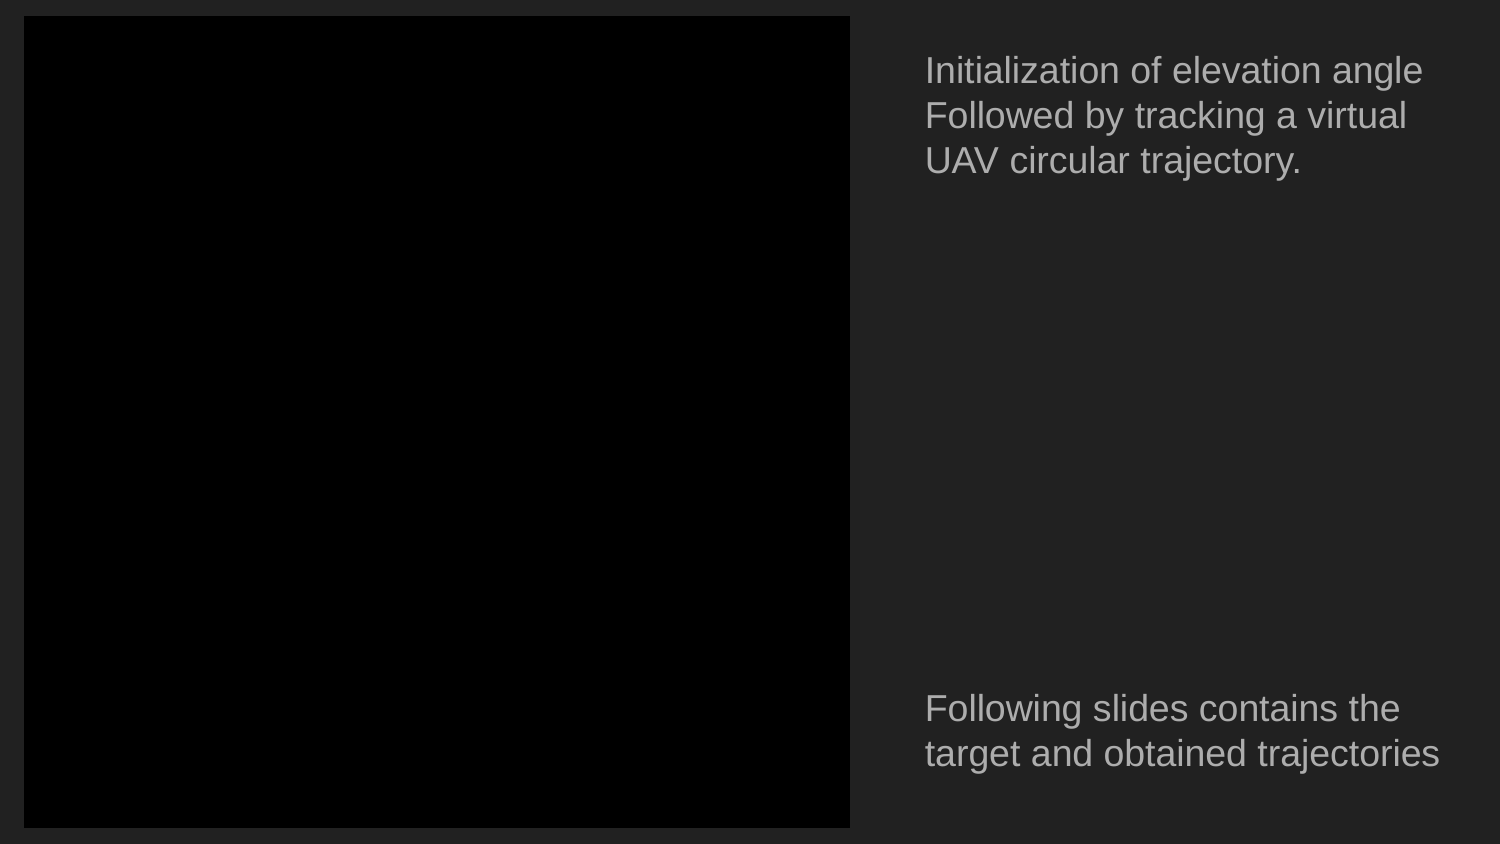

Initialization of elevation angle
Followed by tracking a virtual UAV circular trajectory.
Following slides contains the target and obtained trajectories